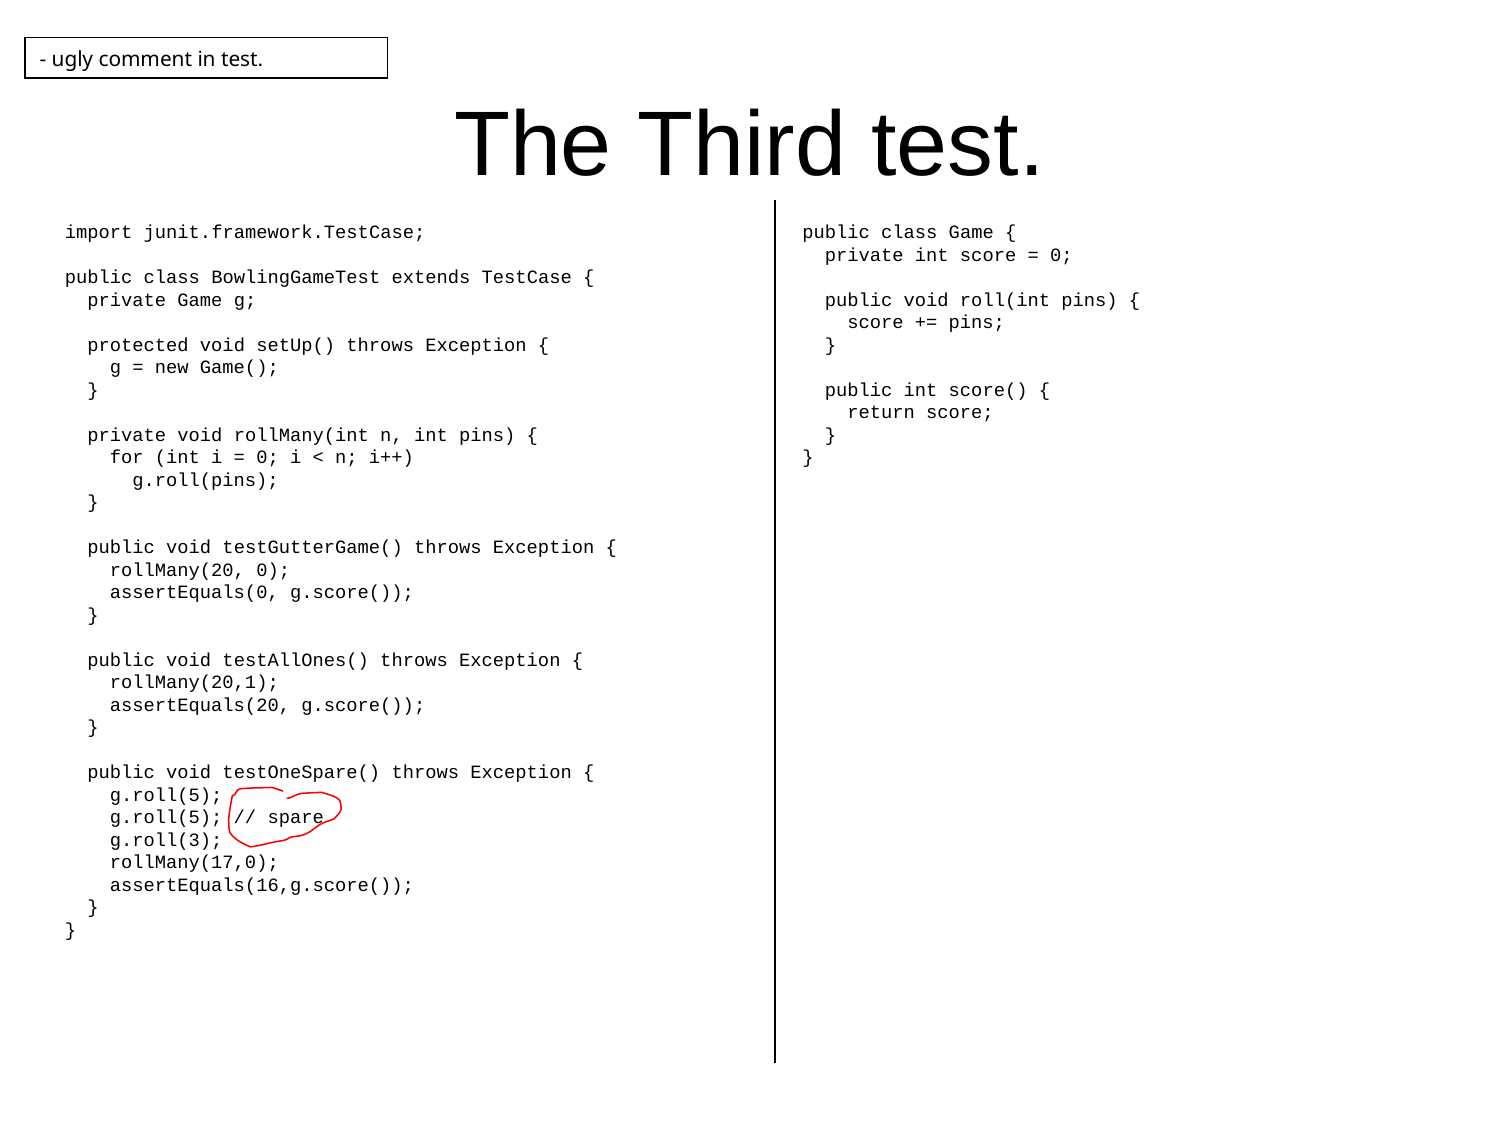

- ugly comment in test.
# The Third test.
import junit.framework.TestCase;
public class BowlingGameTest extends TestCase {
 private Game g;
 protected void setUp() throws Exception {
 g = new Game();
 }
 private void rollMany(int n, int pins) {
 for (int i = 0; i < n; i++)
 g.roll(pins);
 }
 public void testGutterGame() throws Exception {
 rollMany(20, 0);
 assertEquals(0, g.score());
 }
 public void testAllOnes() throws Exception {
 rollMany(20,1);
 assertEquals(20, g.score());
 }
 public void testOneSpare() throws Exception {
 g.roll(5);
 g.roll(5); // spare
 g.roll(3);
 rollMany(17,0);
 assertEquals(16,g.score());
 }
}
public class Game {
 private int score = 0;
 public void roll(int pins) {
 score += pins;
 }
 public int score() {
 return score;
 }
}